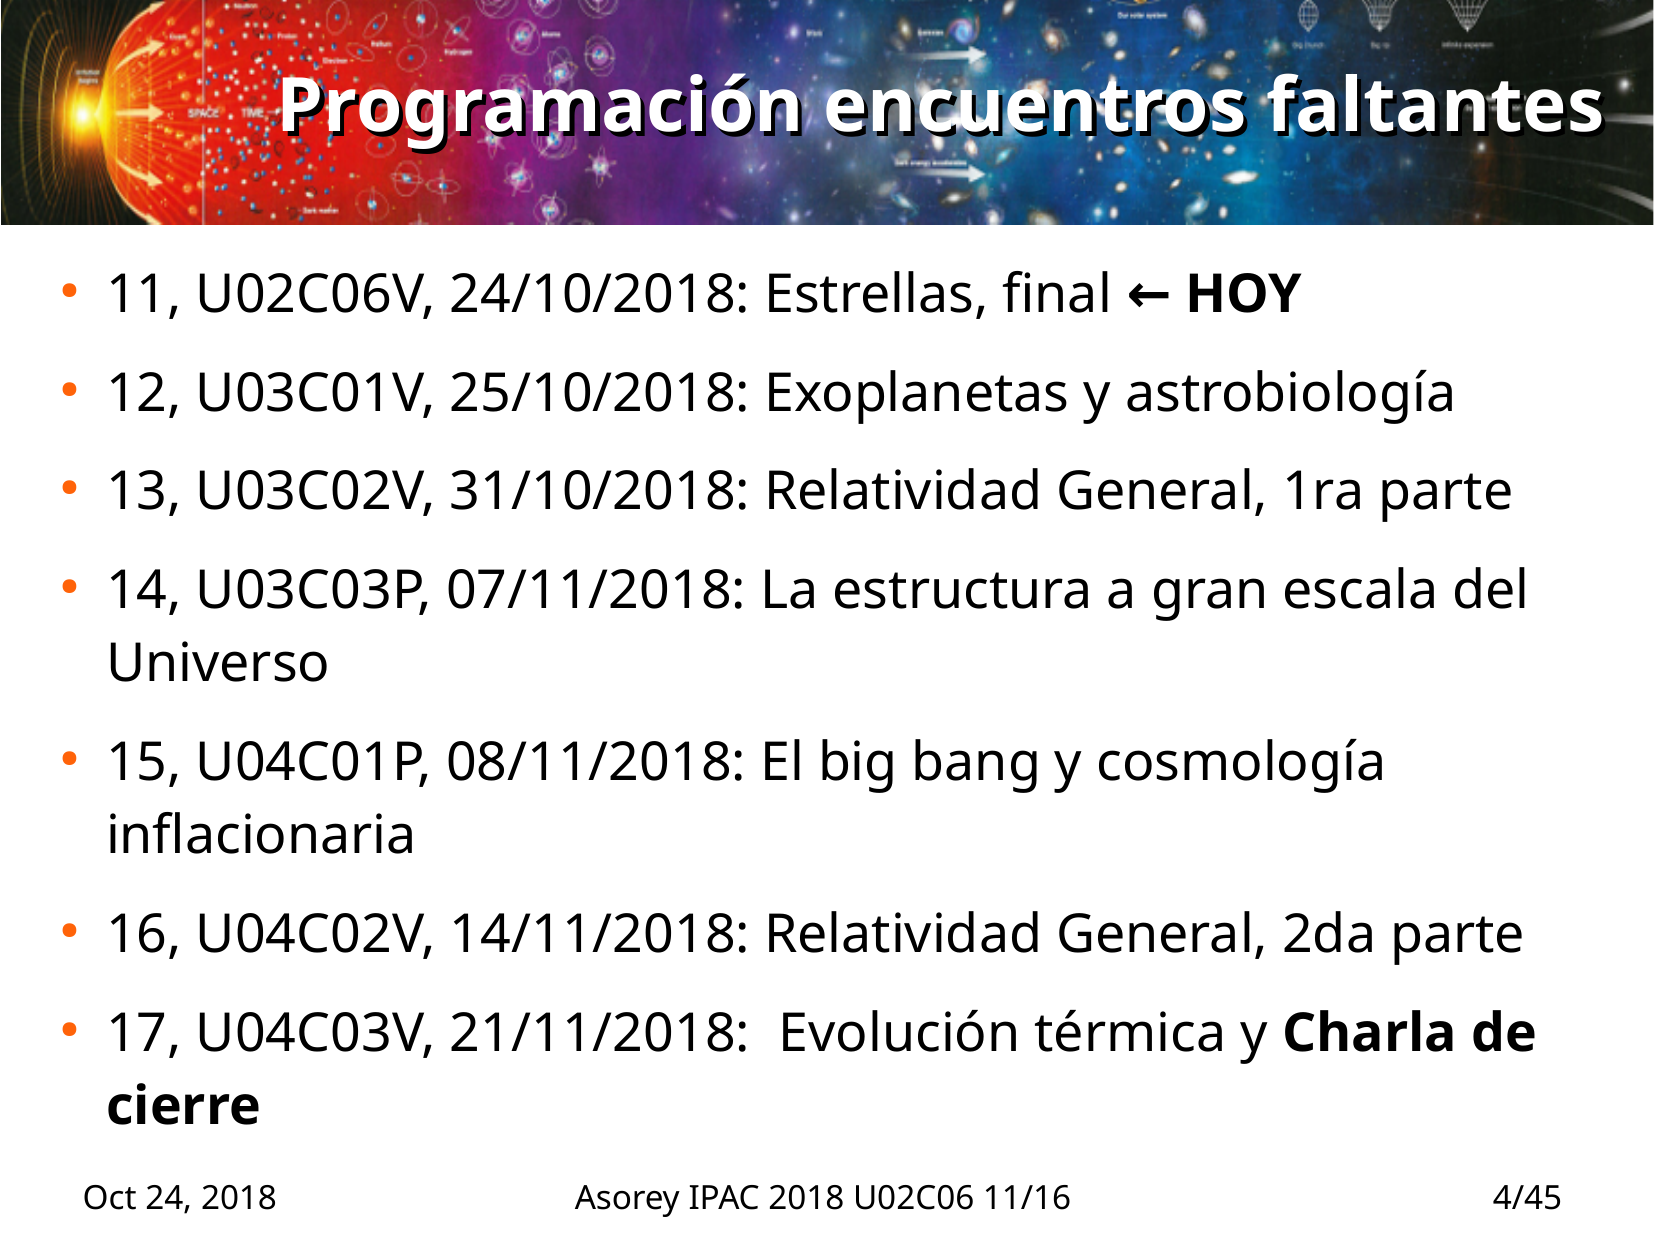

# Programación encuentros faltantes
11, U02C06V, 24/10/2018: Estrellas, final ← HOY
12, U03C01V, 25/10/2018: Exoplanetas y astrobiología
13, U03C02V, 31/10/2018: Relatividad General, 1ra parte
14, U03C03P, 07/11/2018: La estructura a gran escala del Universo
15, U04C01P, 08/11/2018: El big bang y cosmología inflacionaria
16, U04C02V, 14/11/2018: Relatividad General, 2da parte
17, U04C03V, 21/11/2018: Evolución térmica y Charla de cierre
Oct 24, 2018
Asorey IPAC 2018 U02C06 11/16
4